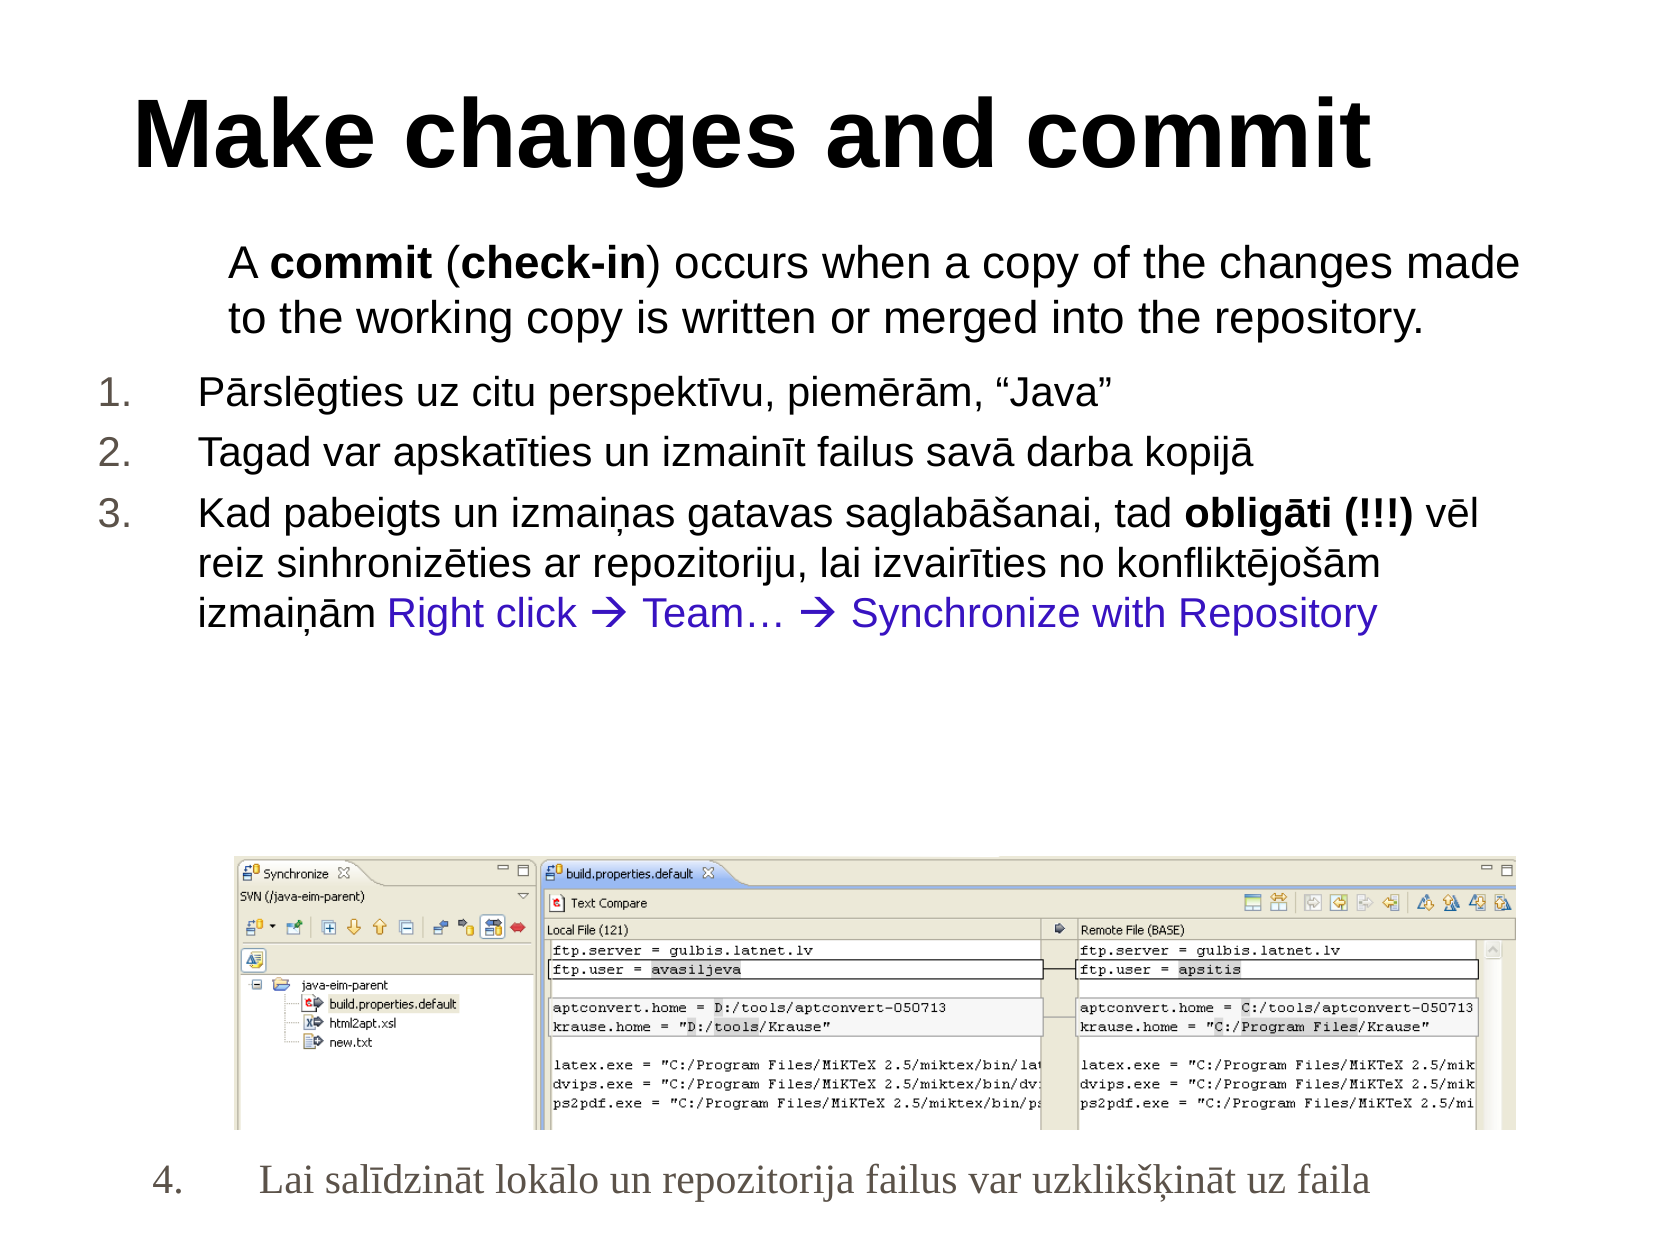

# Make changes and commit
A commit (check-in) occurs when a copy of the changes made to the working copy is written or merged into the repository.
Pārslēgties uz citu perspektīvu, piemērām, “Java”
Tagad var apskatīties un izmainīt failus savā darba kopijā
Kad pabeigts un izmaiņas gatavas saglabāšanai, tad obligāti (!!!) vēl reiz sinhronizēties ar repozitoriju, lai izvairīties no konfliktējošām izmaiņām Right click  Team…  Synchronize with Repository
 Lai salīdzināt lokālo un repozitorija failus var uzklikšķināt uz faila